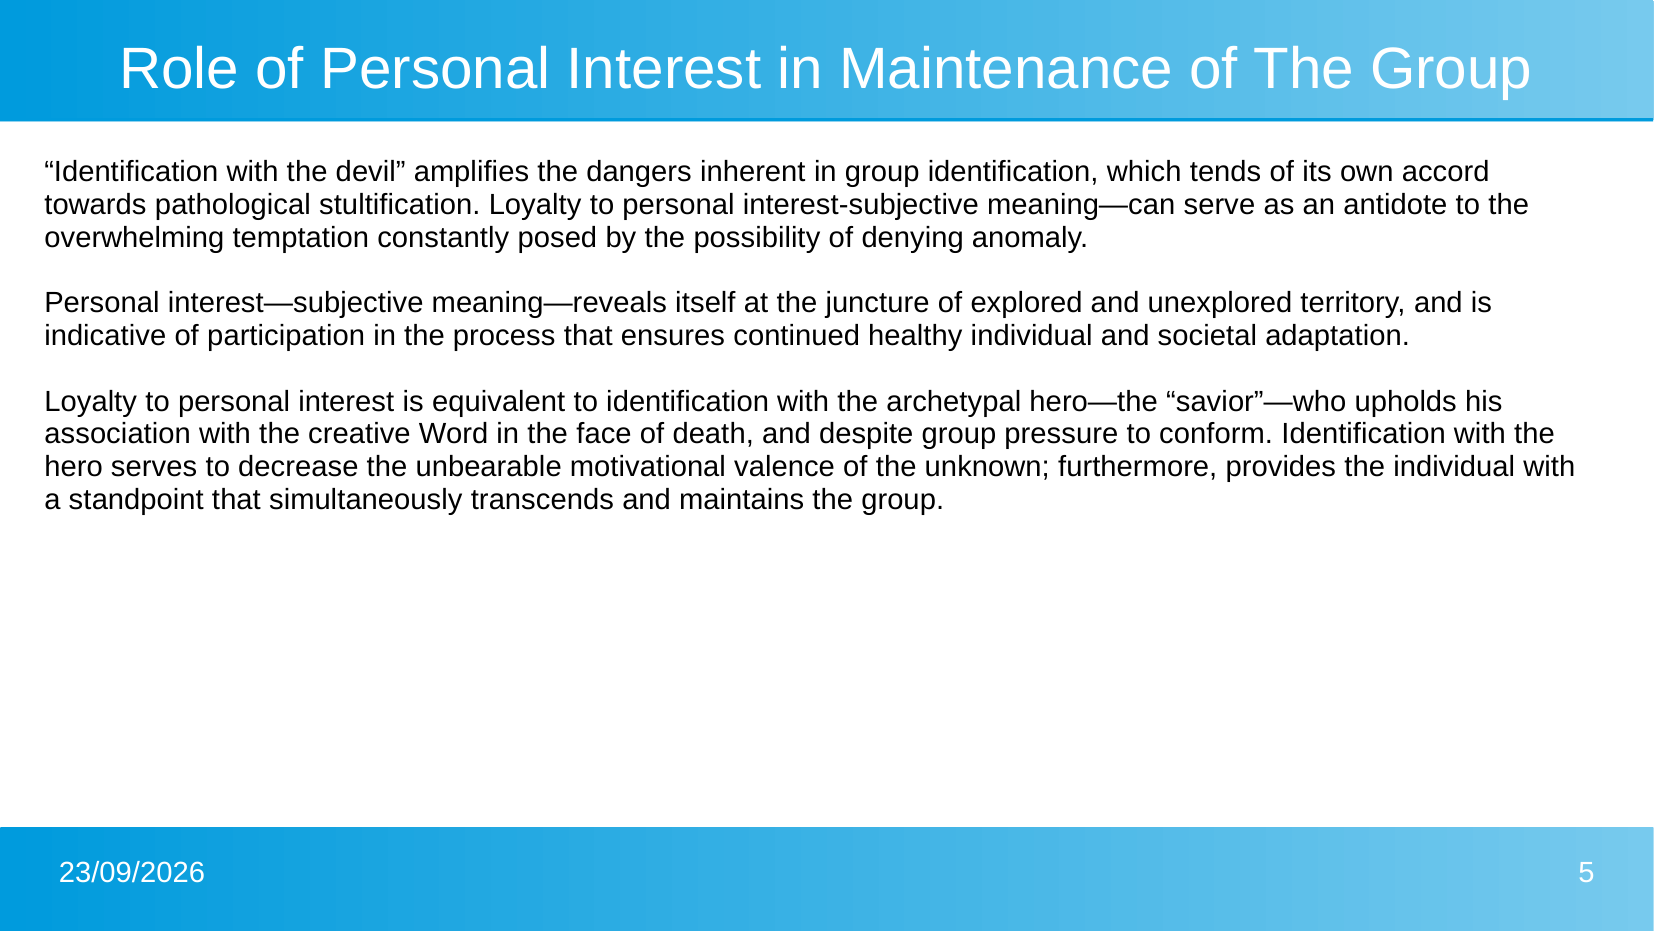

# Role of Personal Interest in Maintenance of The Group
“Identification with the devil” amplifies the dangers inherent in group identification, which tends of its own accord towards pathological stultification. Loyalty to personal interest-subjective meaning—can serve as an antidote to the overwhelming temptation constantly posed by the possibility of denying anomaly.
Personal interest—subjective meaning—reveals itself at the juncture of explored and unexplored territory, and is indicative of participation in the process that ensures continued healthy individual and societal adaptation.
Loyalty to personal interest is equivalent to identification with the archetypal hero—the “savior”—who upholds his association with the creative Word in the face of death, and despite group pressure to conform. Identification with the hero serves to decrease the unbearable motivational valence of the unknown; furthermore, provides the individual with a standpoint that simultaneously transcends and maintains the group.
5